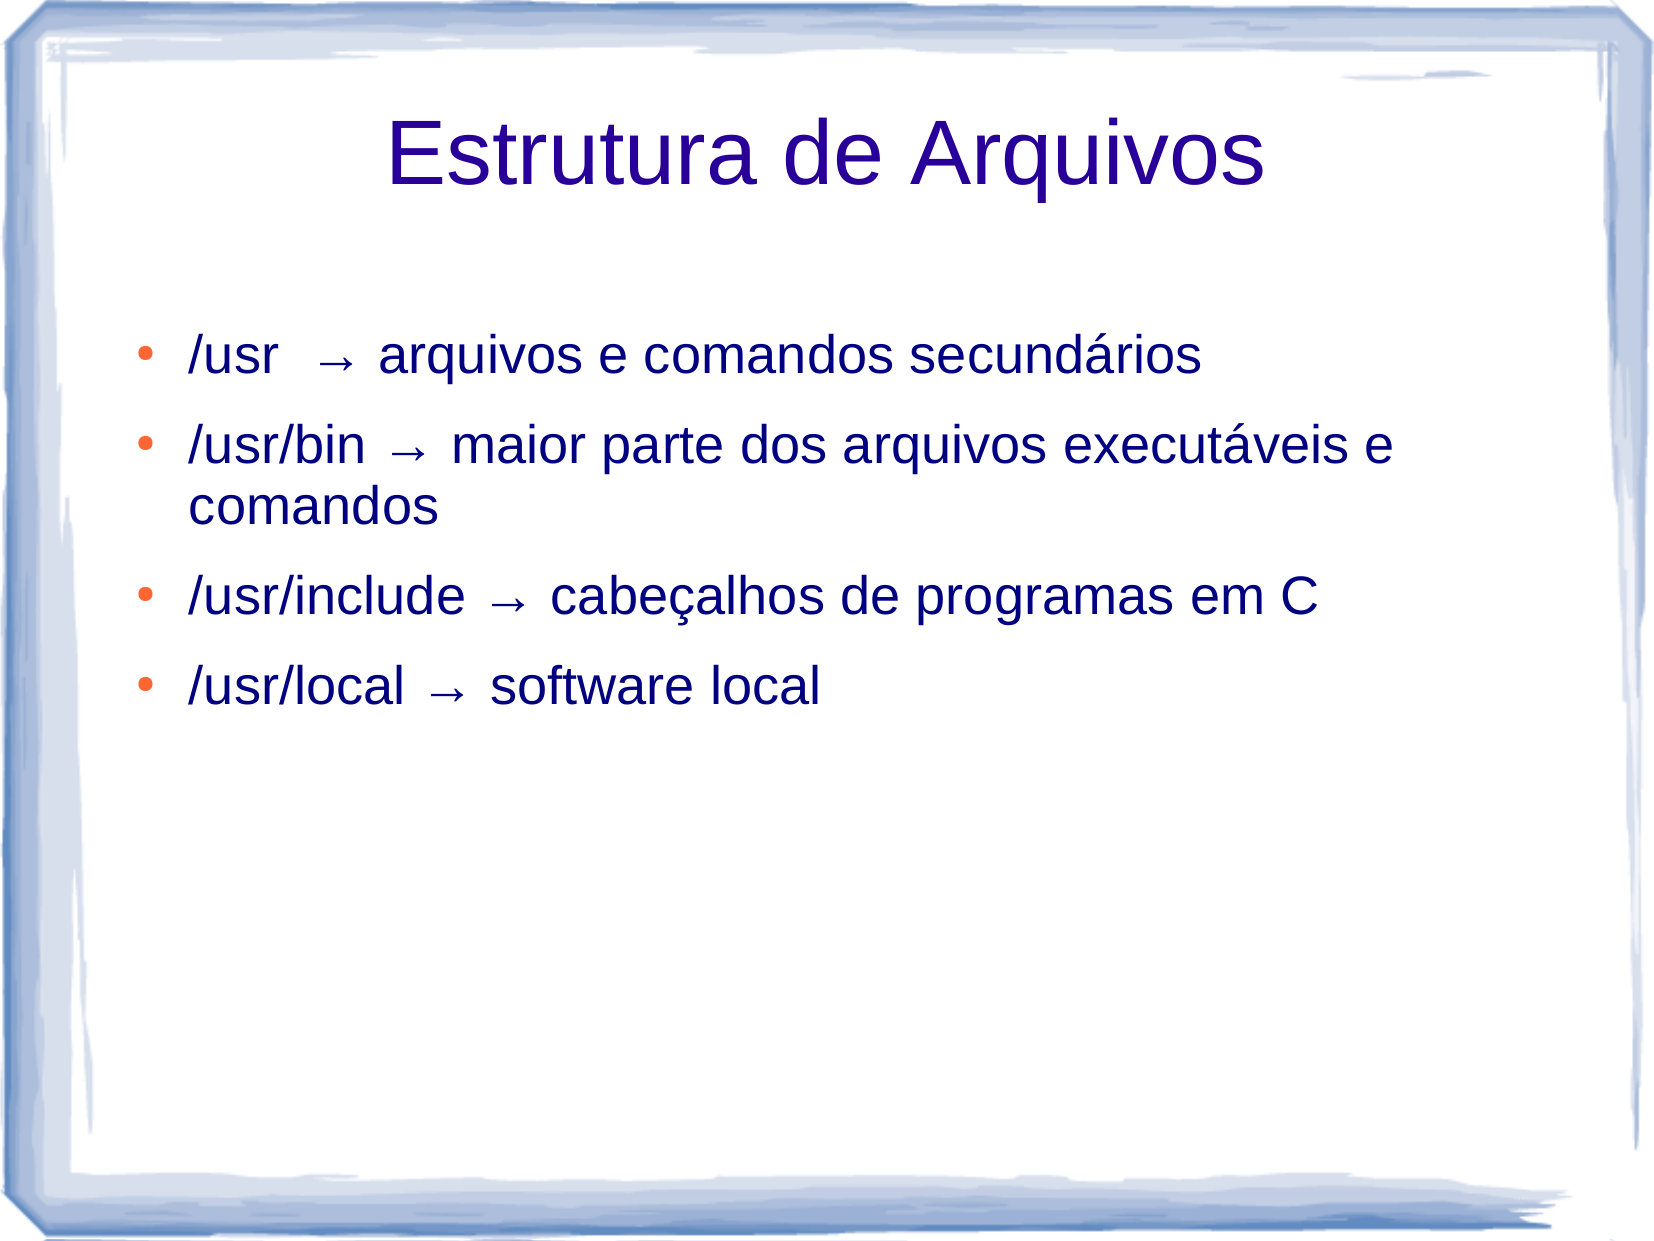

# Estrutura de Arquivos
/usr → arquivos e comandos secundários
/usr/bin → maior parte dos arquivos executáveis e comandos
/usr/include → cabeçalhos de programas em C
/usr/local → software local